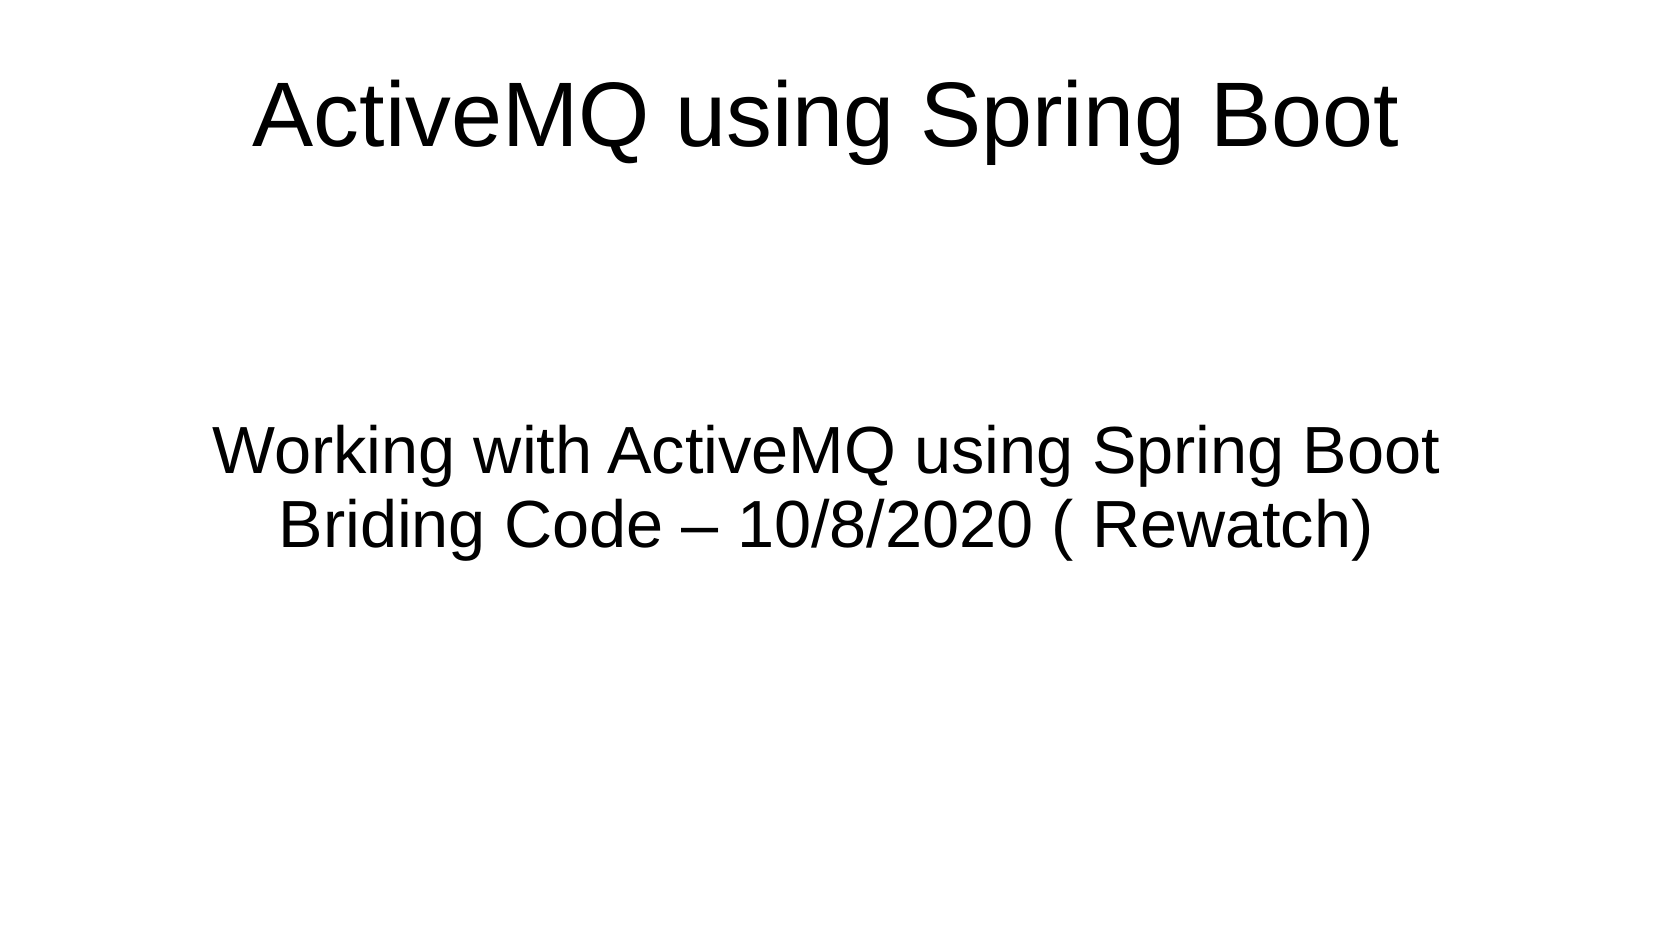

# ActiveMQ using Spring Boot
Working with ActiveMQ using Spring Boot
Briding Code – 10/8/2020 ( Rewatch)